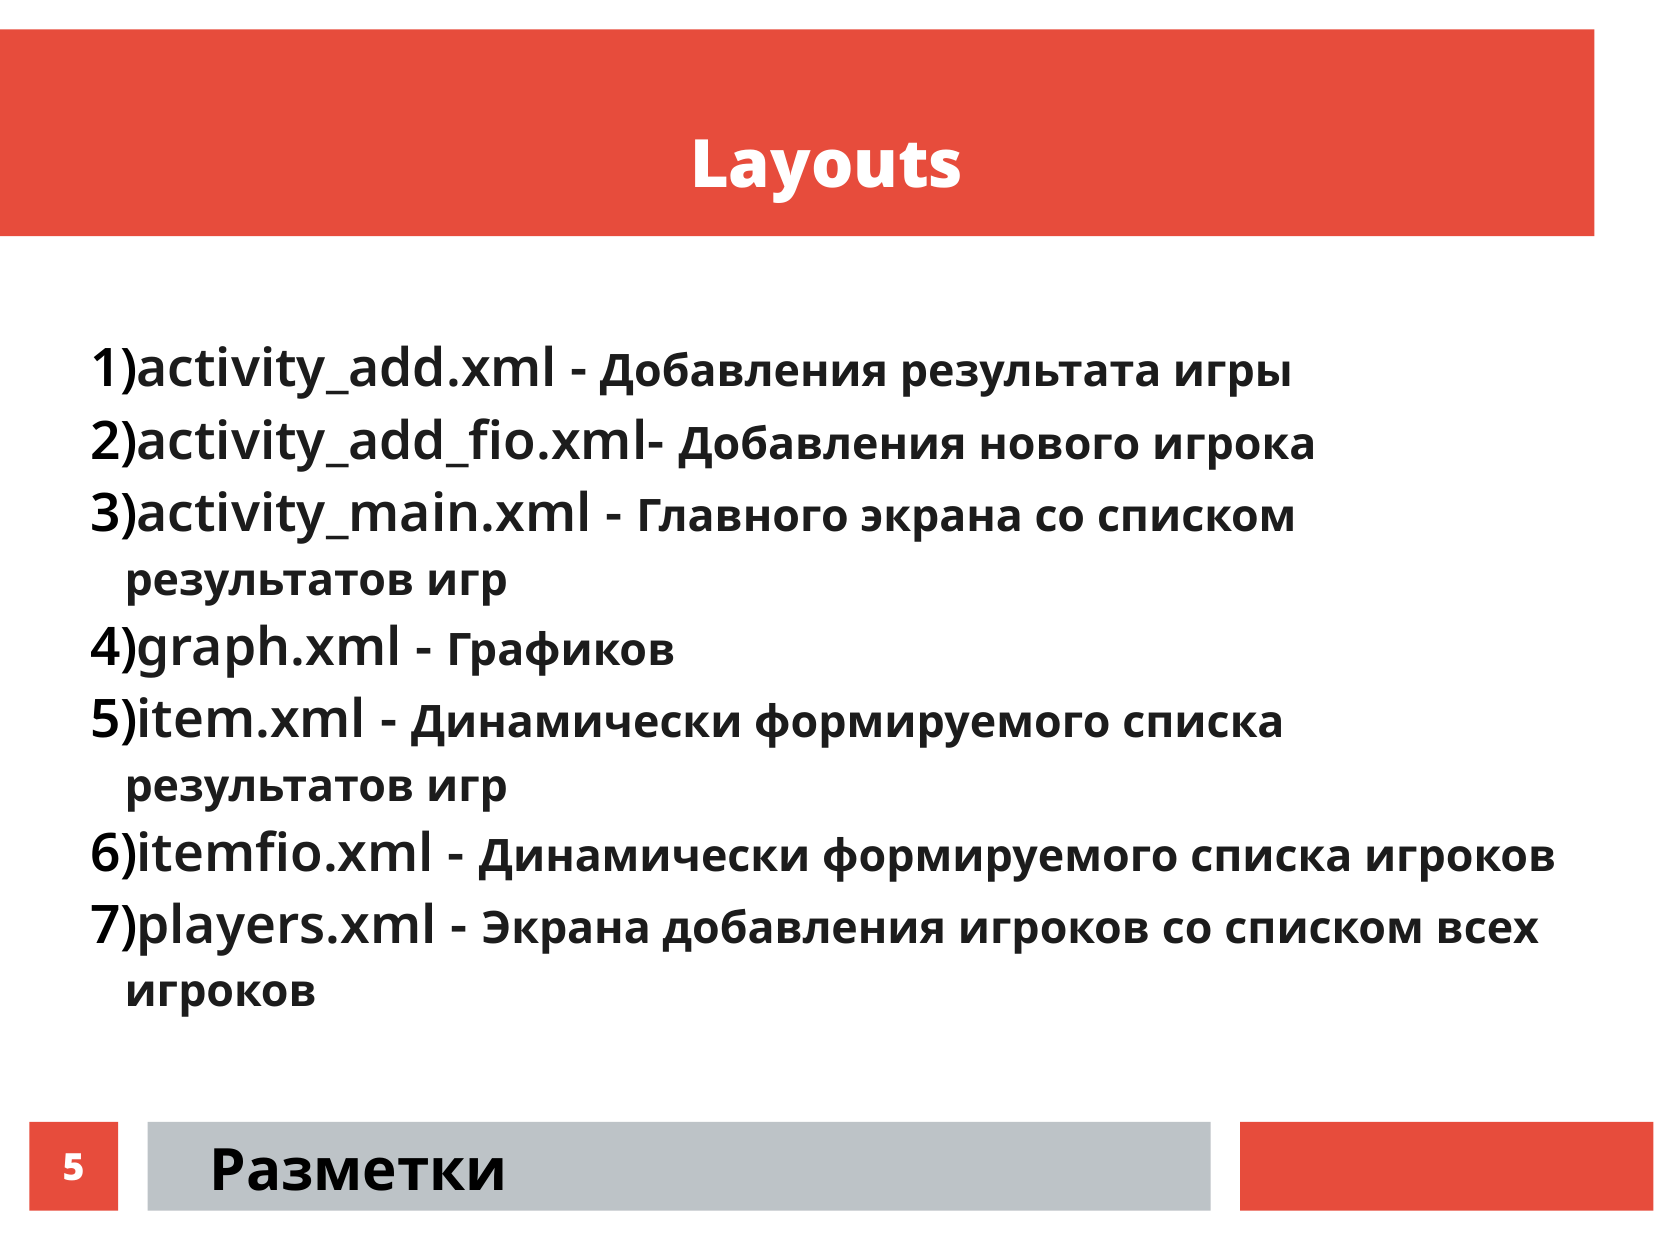

# Layouts
activity_add.xml - Добавления результата игры
activity_add_fio.xml- Добавления нового игрока
activity_main.xml - Главного экрана со списком результатов игр
graph.xml - Графиков
item.xml - Динамически формируемого списка результатов игр
itemfio.xml - Динамически формируемого списка игроков
players.xml - Экрана добавления игроков со списком всех игроков
Разметки
5